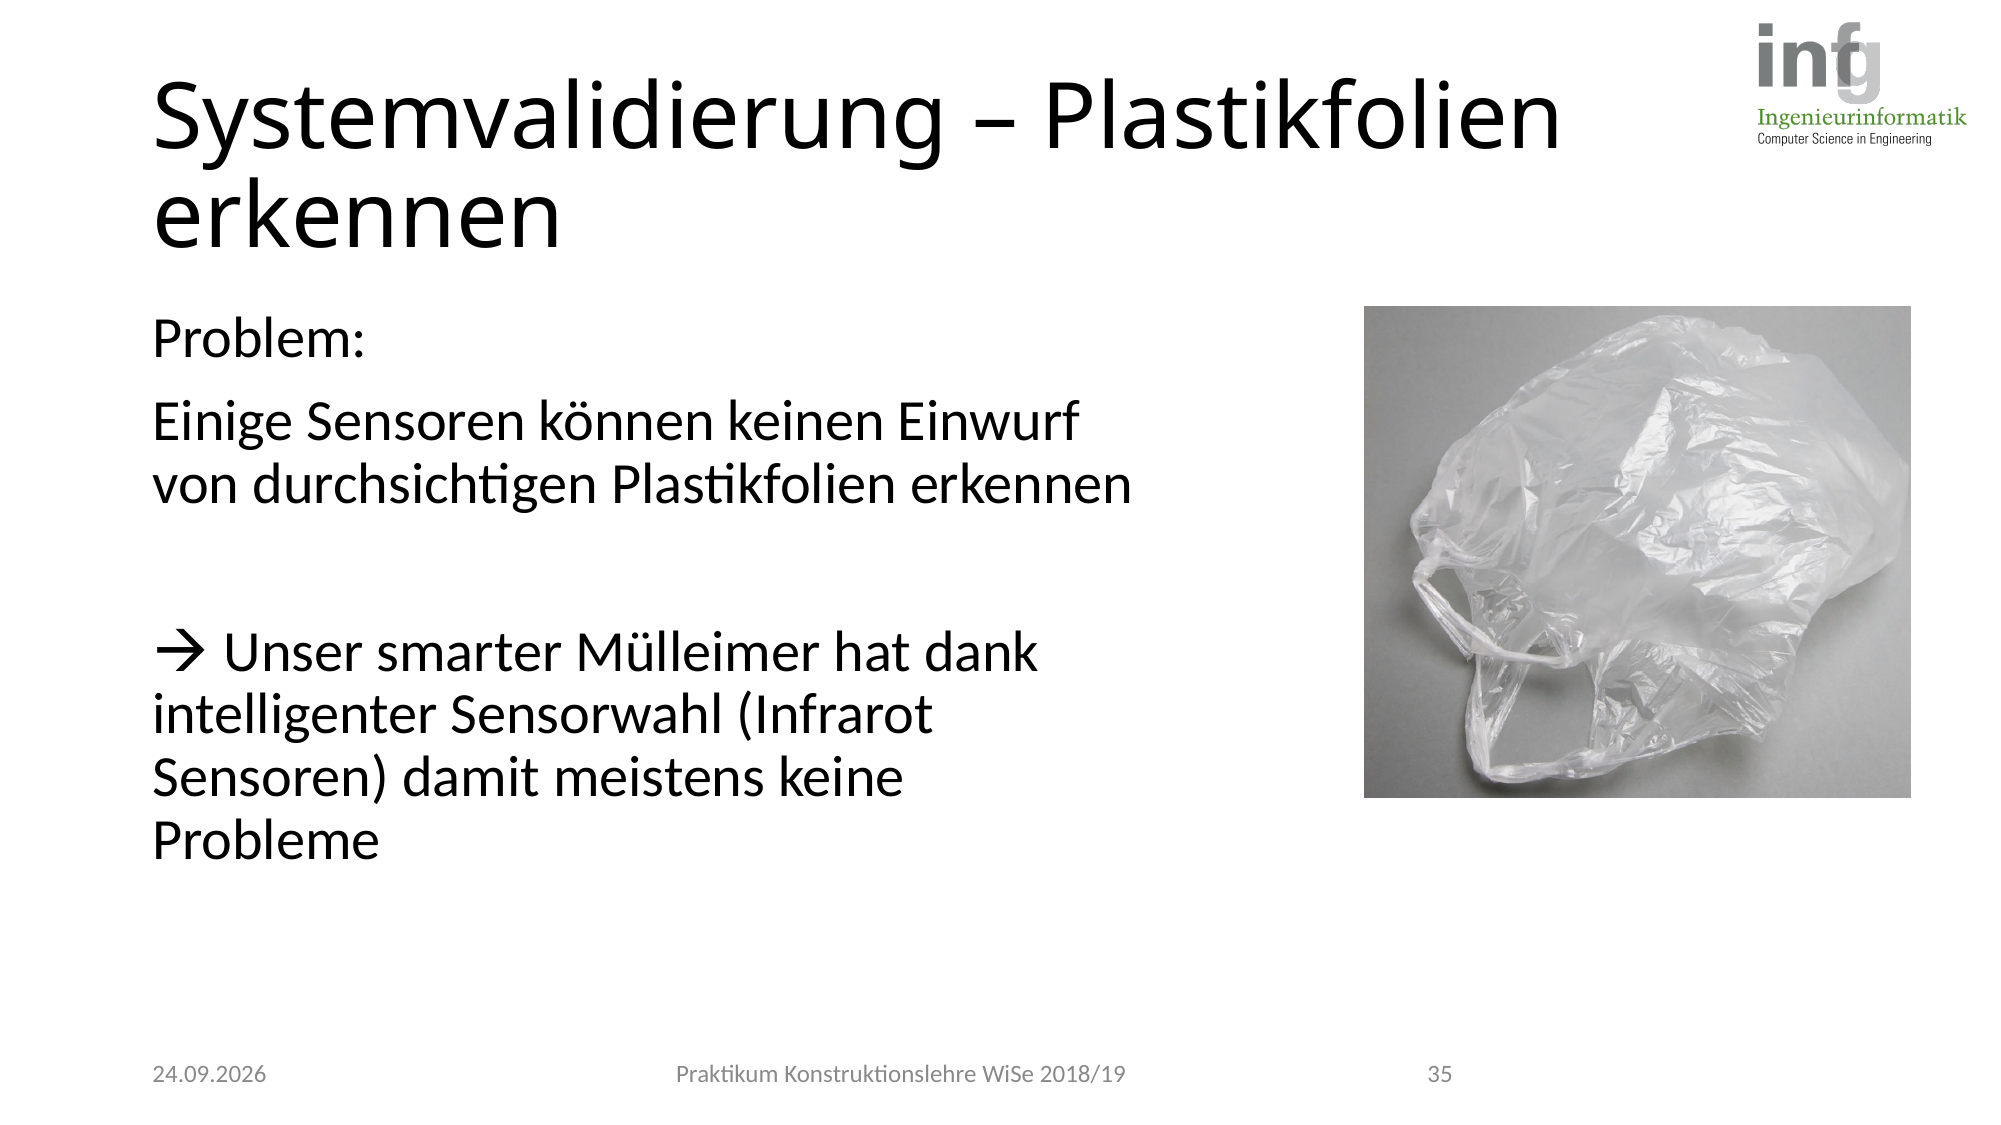

# Systemvalidierung – Plastikfolien erkennen
Problem:
Einige Sensoren können keinen Einwurf von durchsichtigen Plastikfolien erkennen
 Unser smarter Mülleimer hat dank intelligenter Sensorwahl (Infrarot Sensoren) damit meistens keine Probleme
Praktikum Konstruktionslehre WiSe 2018/19